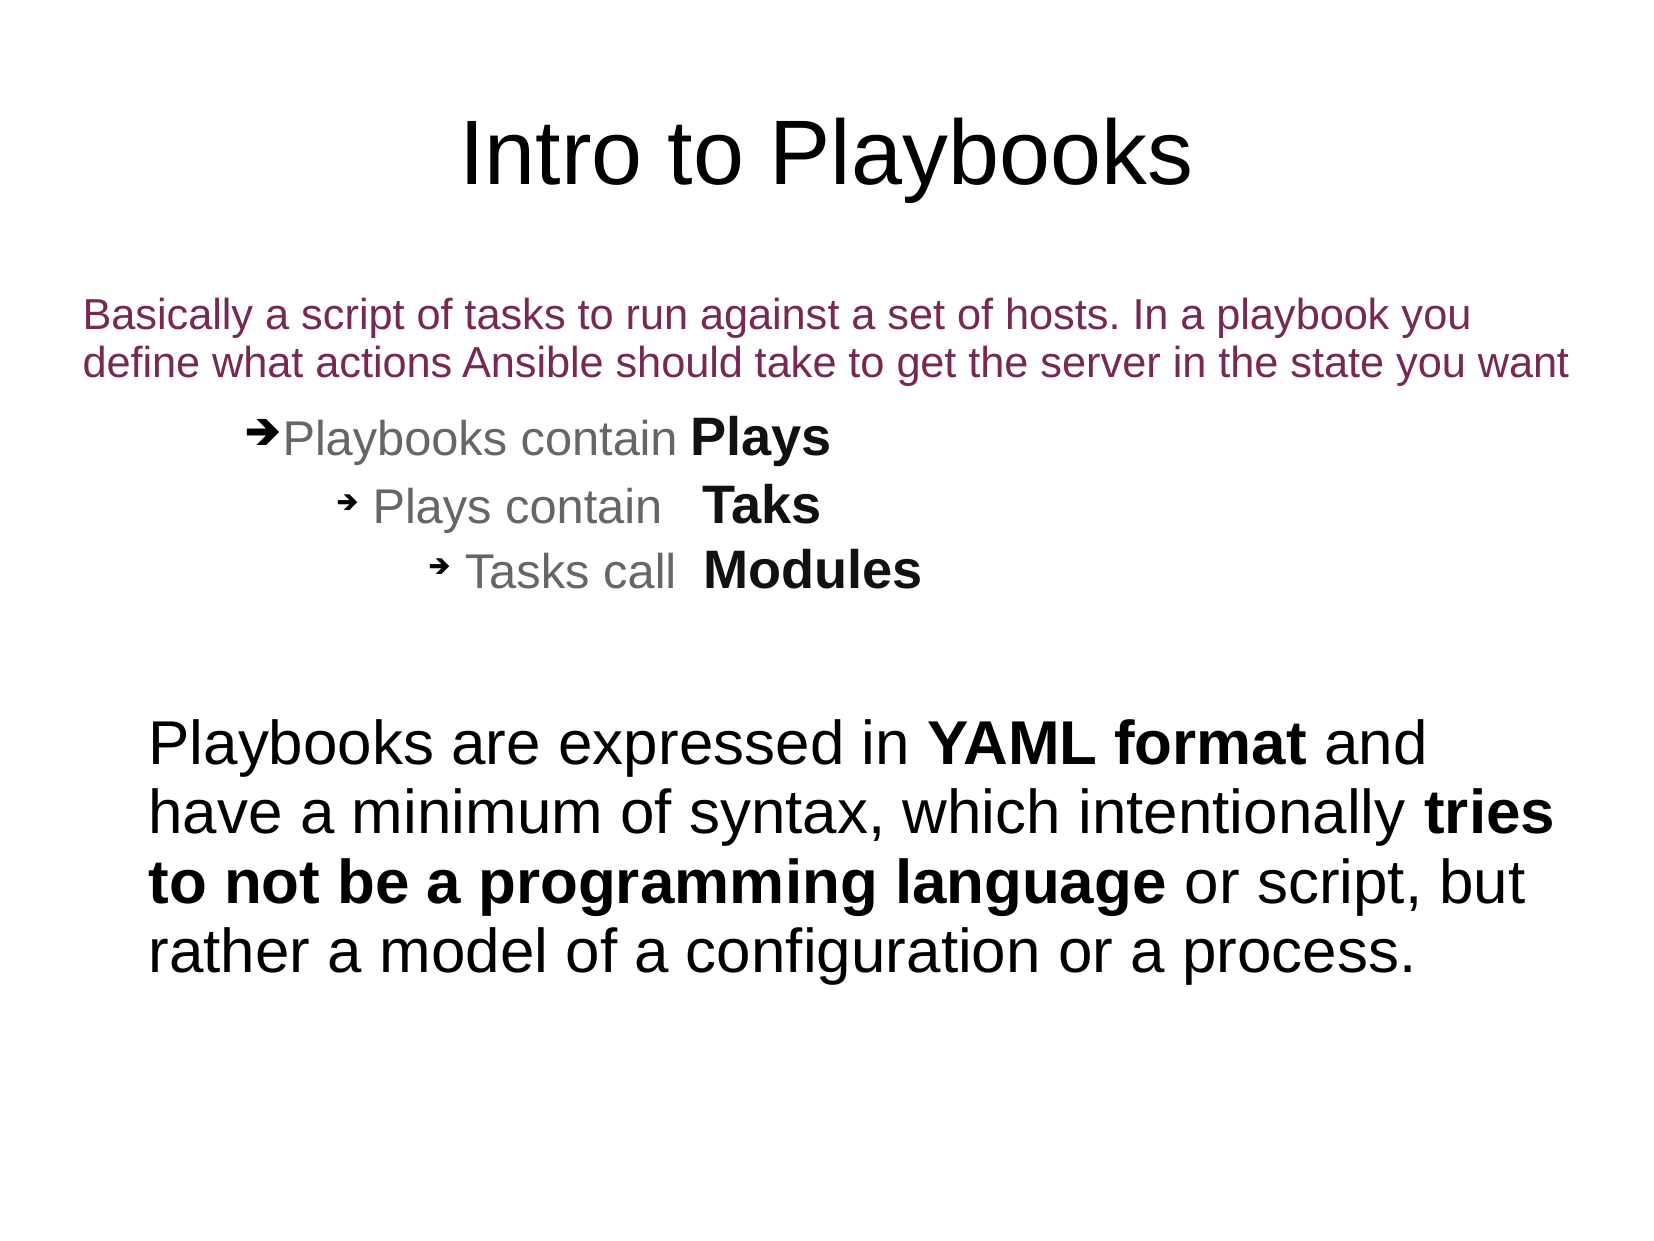

# Intro to Playbooks
Basically a script of tasks to run against a set of hosts. In a playbook you define what actions Ansible should take to get the server in the state you want
 Playbooks contain Plays
 Plays contain Taks
 Tasks call Modules
Playbooks are expressed in YAML format and have a minimum of syntax, which intentionally tries to not be a programming language or script, but rather a model of a configuration or a process.